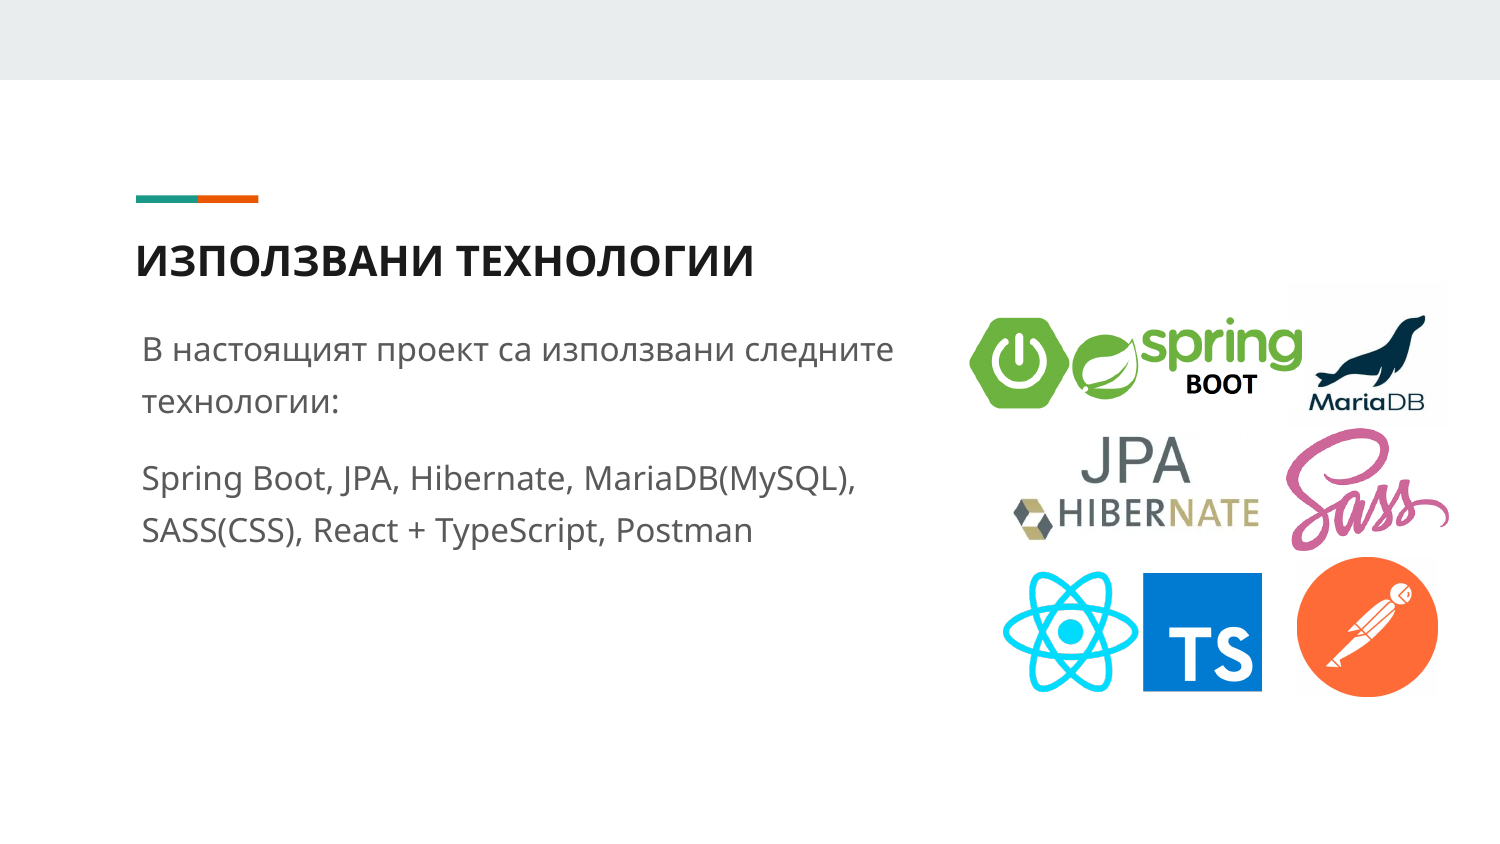

# ИЗПОЛЗВАНИ ТЕХНОЛОГИИ
В настоящият проект са използвани следните технологии:
Spring Boot, JPA, Hibernate, MariaDB(MySQL), SASS(CSS), React + TypeScript, Postman